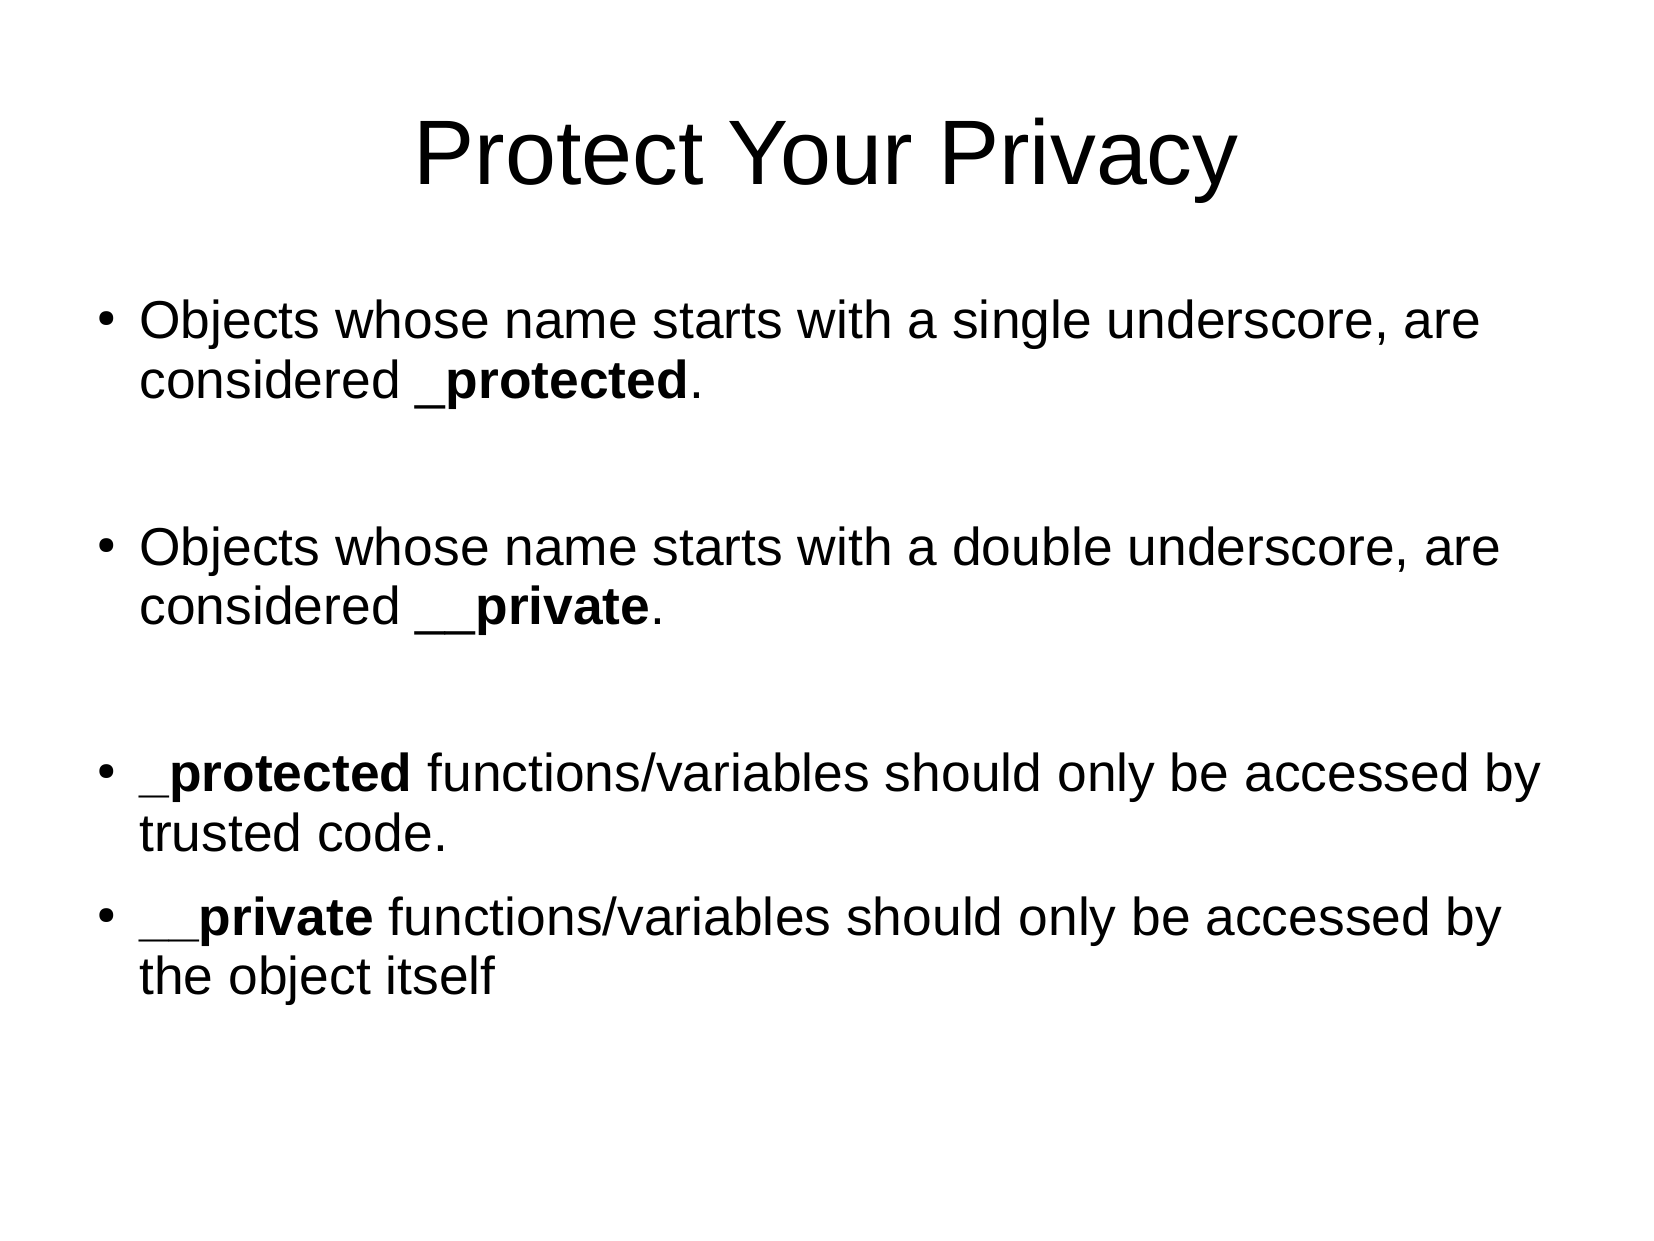

# Protect Your Privacy
Objects whose name starts with a single underscore, are considered _protected.
Objects whose name starts with a double underscore, are considered __private.
_protected functions/variables should only be accessed by trusted code.
__private functions/variables should only be accessed by the object itself